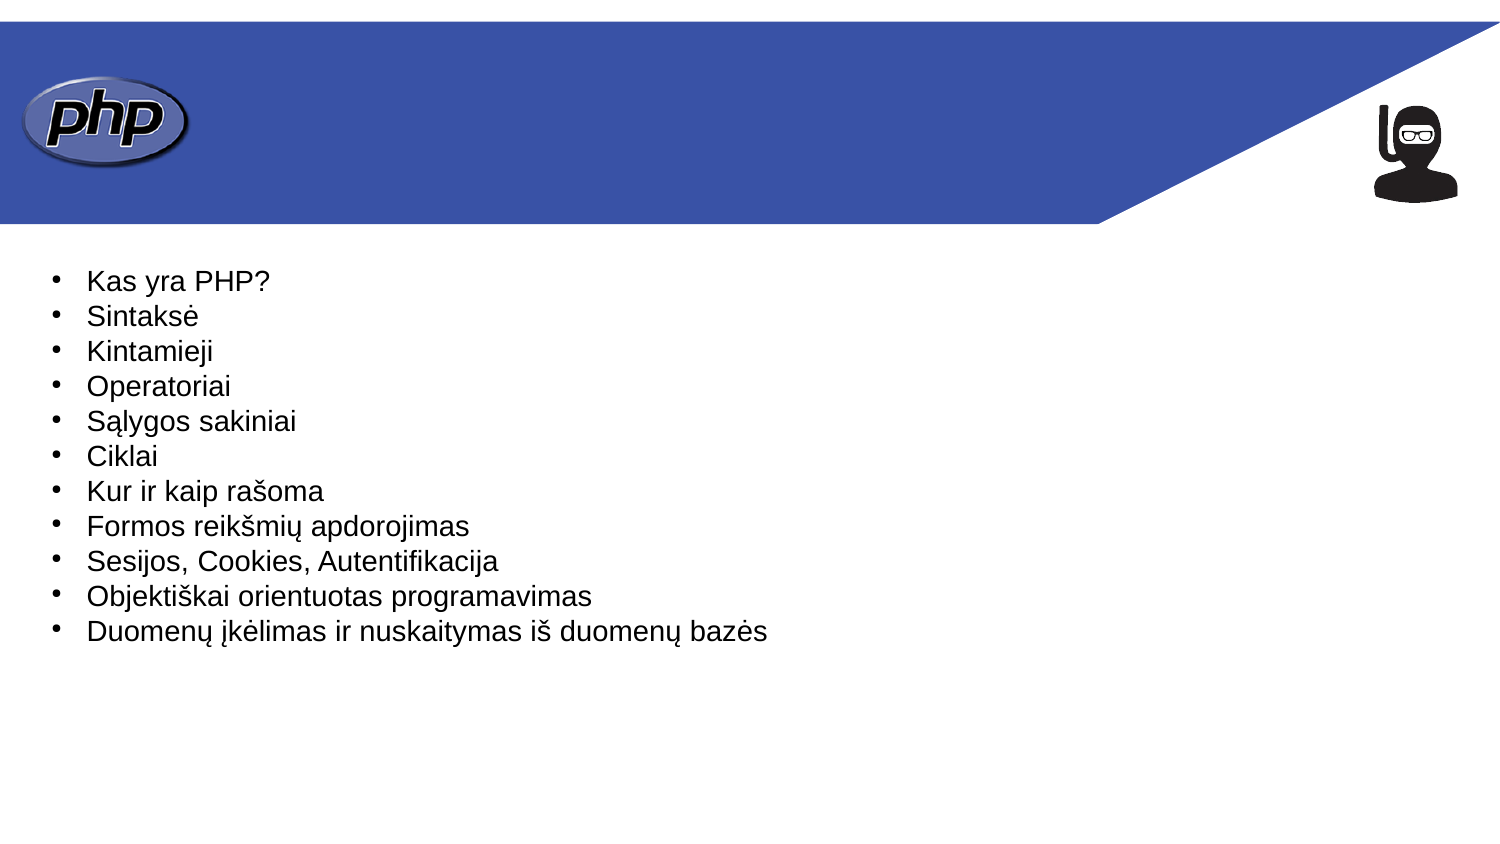

Kas yra PHP?
Sintaksė
Kintamieji
Operatoriai
Sąlygos sakiniai
Ciklai
Kur ir kaip rašoma
Formos reikšmių apdorojimas
Sesijos, Cookies, Autentifikacija
Objektiškai orientuotas programavimas
Duomenų įkėlimas ir nuskaitymas iš duomenų bazės